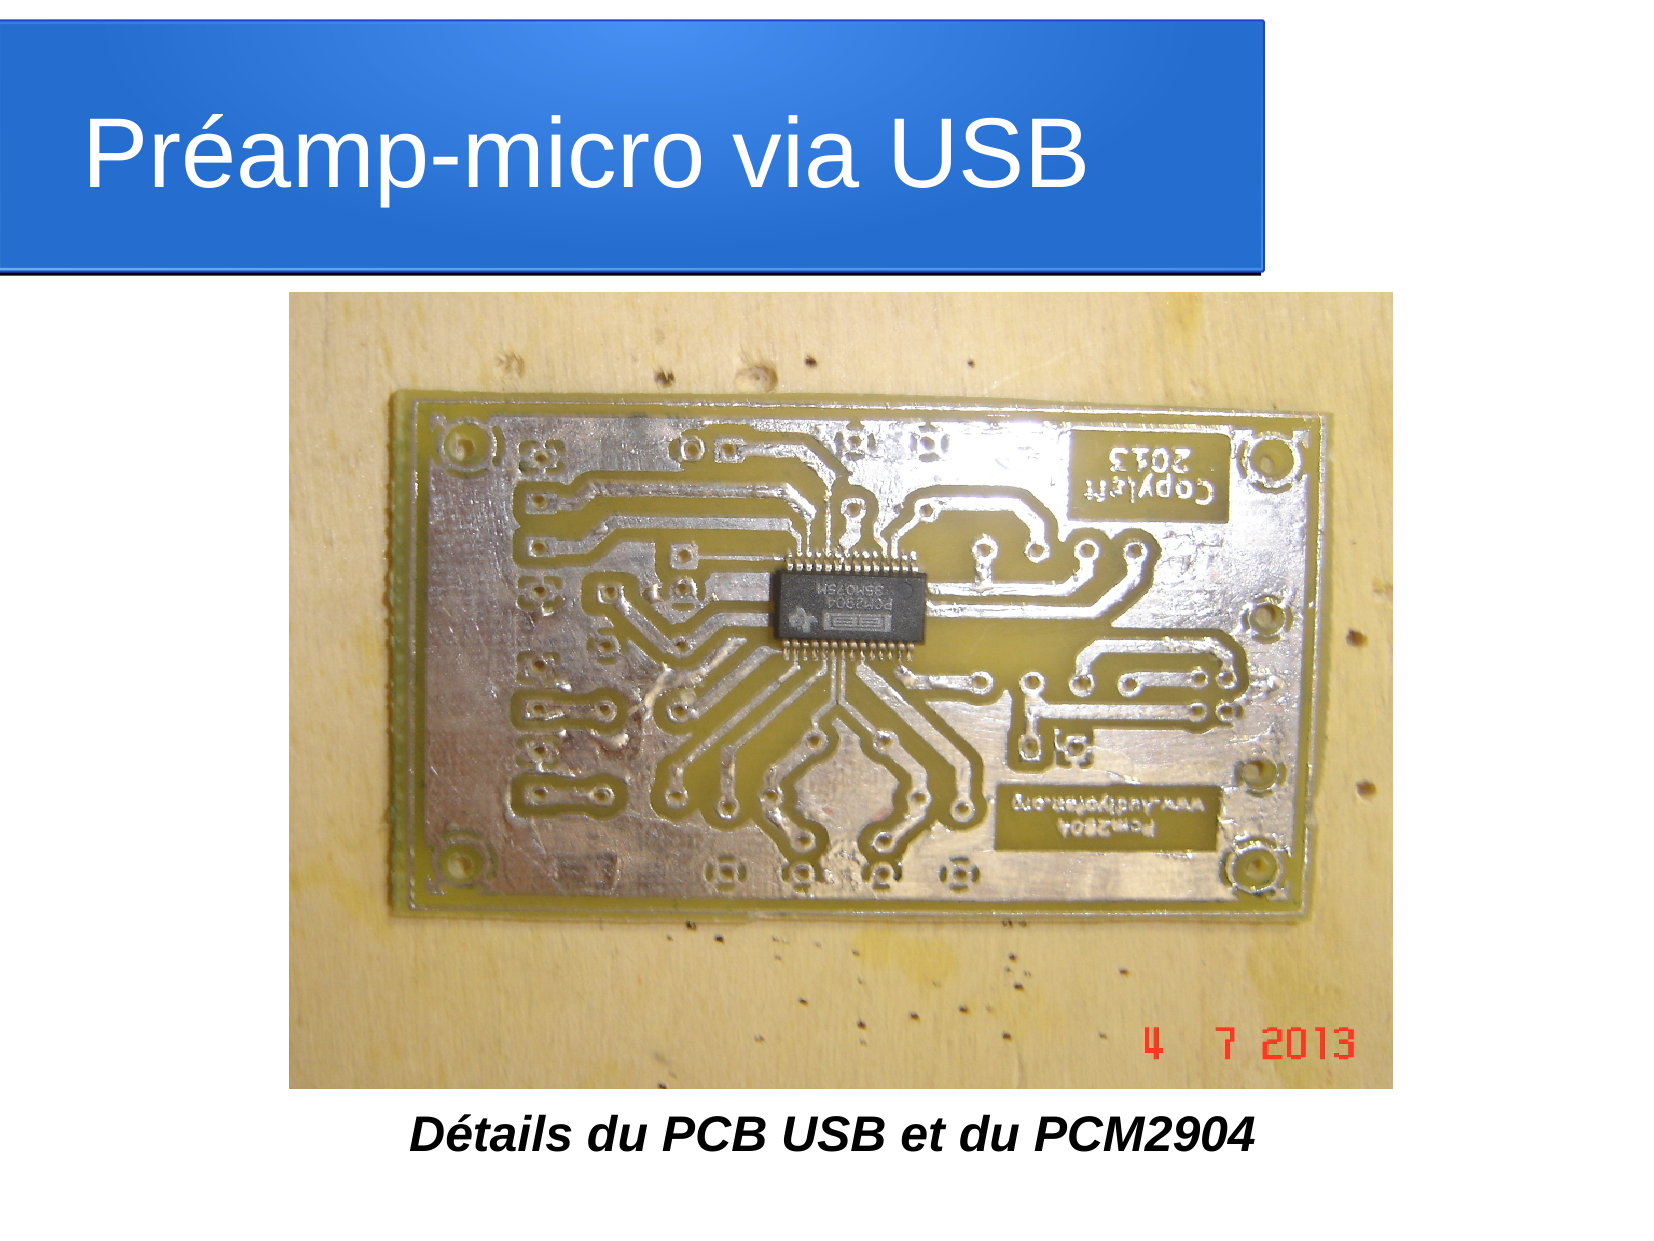

# Préamp-micro via USB
Détails du PCB USB et du PCM2904